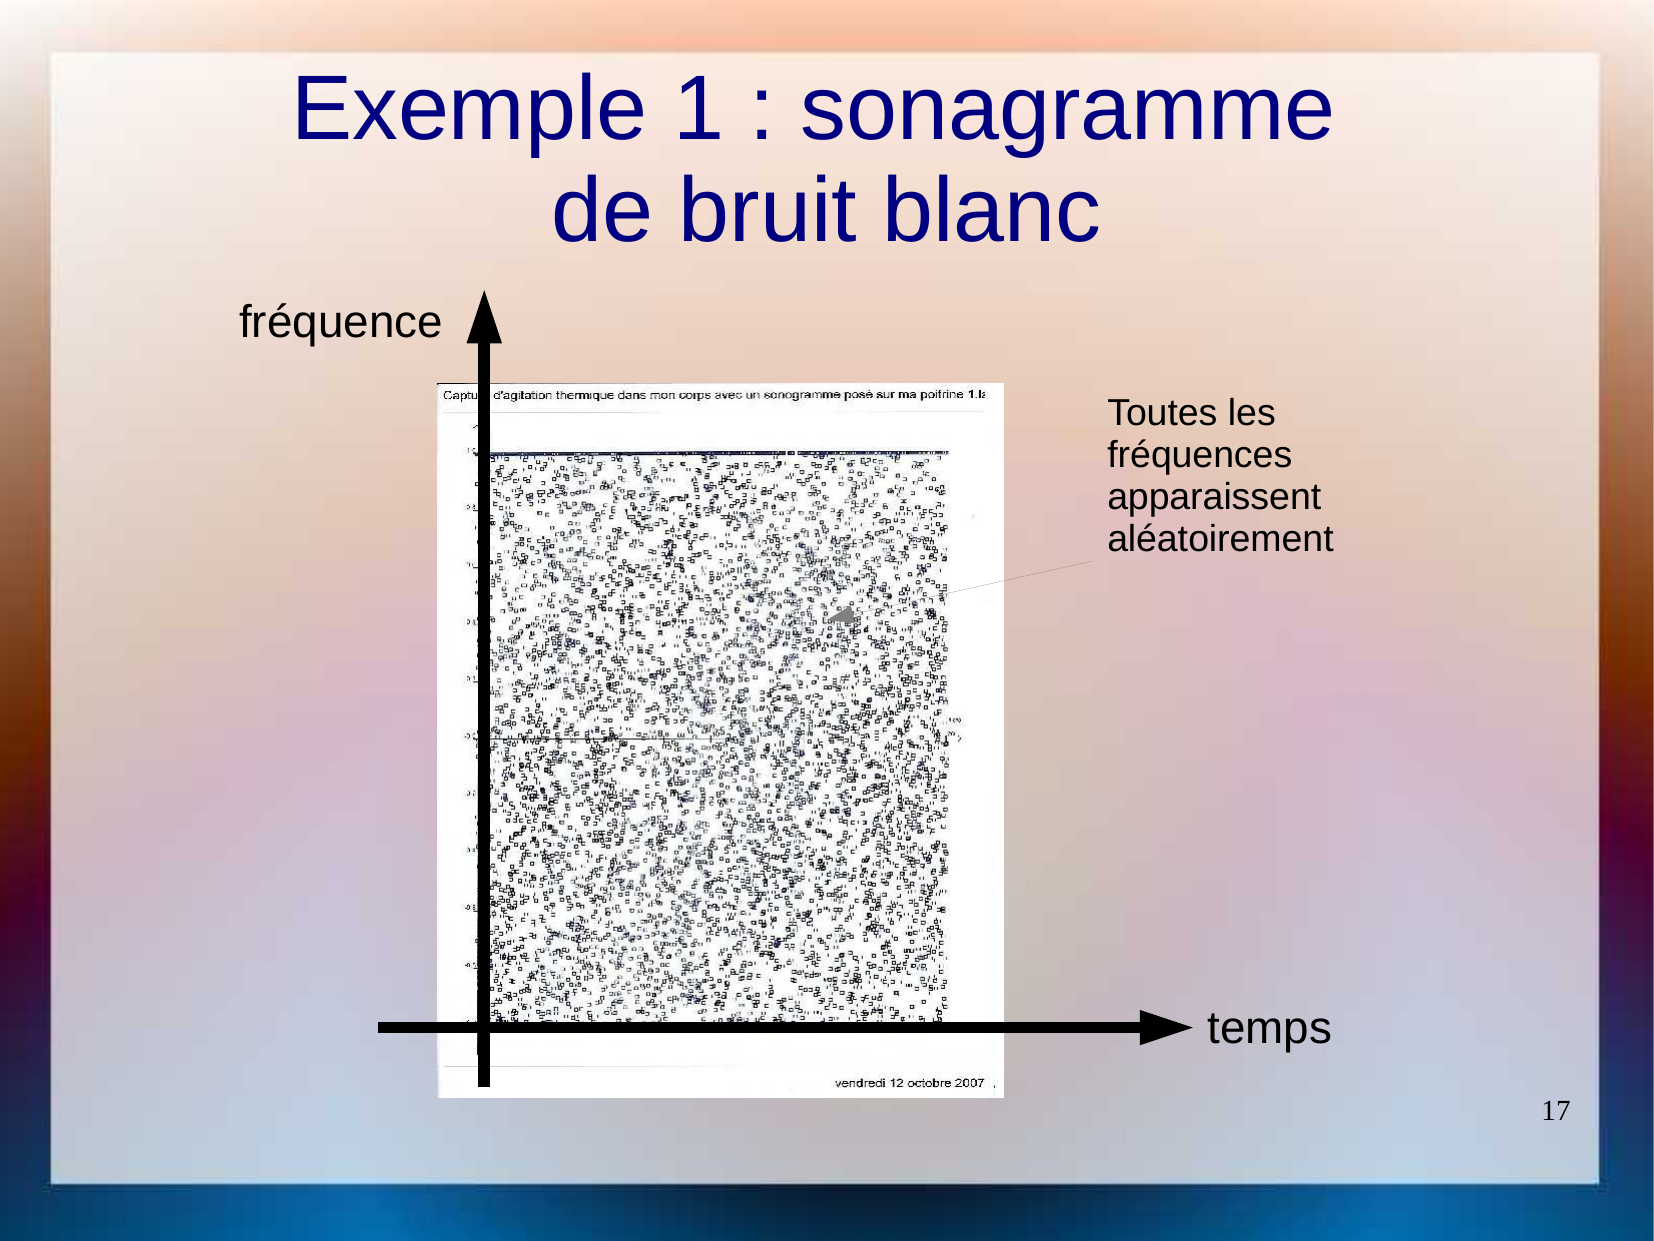

# Exemple 1 : sonagramme de bruit blanc
fréquence
Toutes les fréquences
apparaissent aléatoirement
temps
17